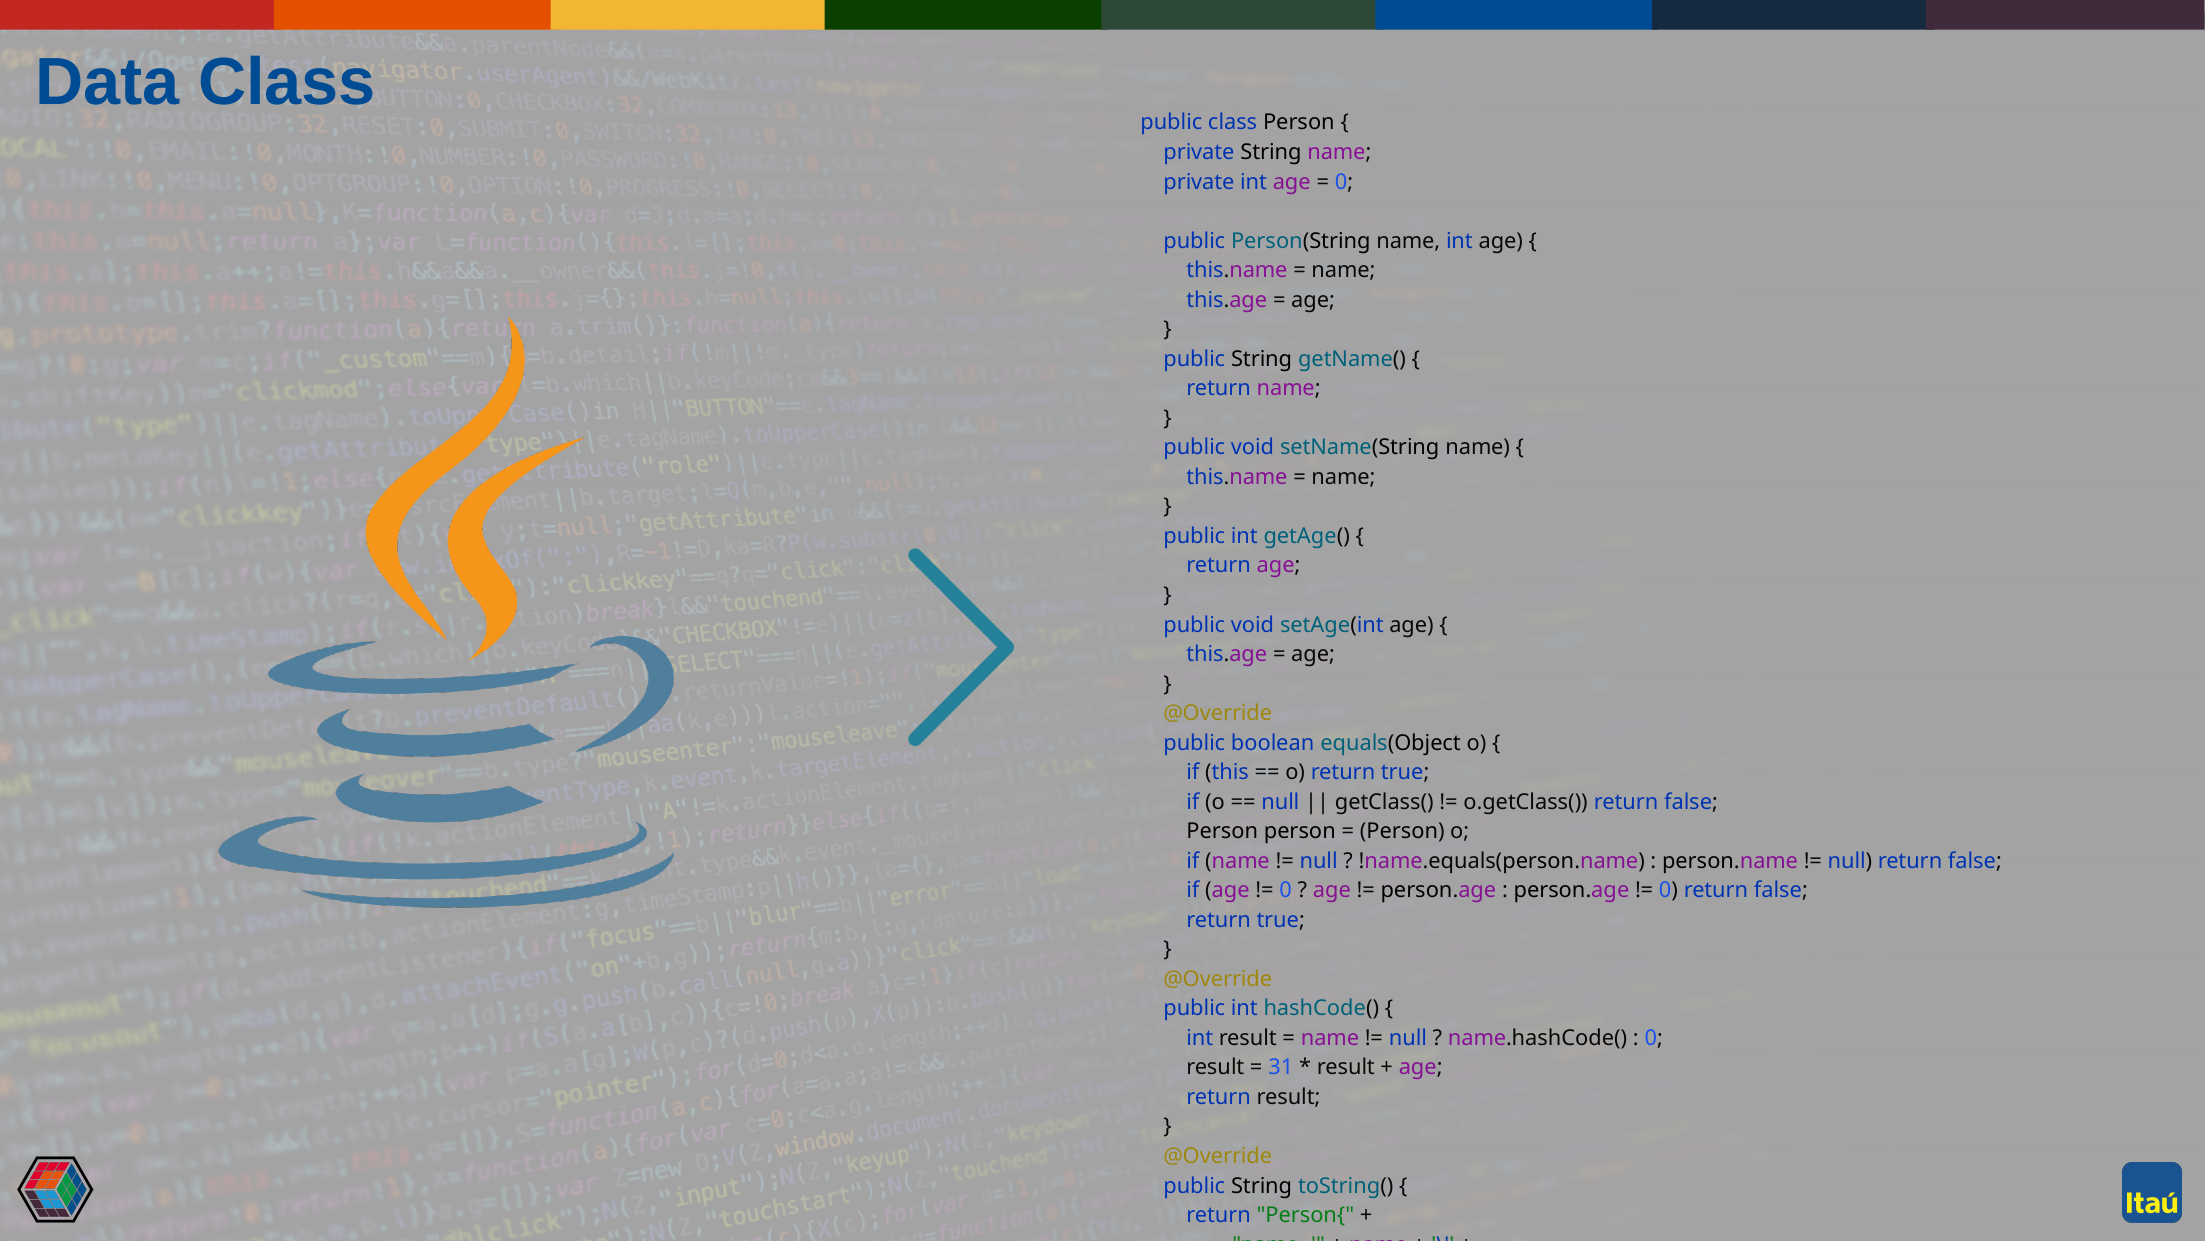

# Data Class
public class Person {
 private String name;
 private int age = 0;
 public Person(String name, int age) {
 this.name = name;
 this.age = age;
 }
 public String getName() {
 return name;
 }
 public void setName(String name) {
 this.name = name;
 }
 public int getAge() {
 return age;
 }
 public void setAge(int age) {
 this.age = age;
 }
 @Override
 public boolean equals(Object o) {
 if (this == o) return true;
 if (o == null || getClass() != o.getClass()) return false;
 Person person = (Person) o;
 if (name != null ? !name.equals(person.name) : person.name != null) return false;
 if (age != 0 ? age != person.age : person.age != 0) return false;
 return true;
 }
 @Override
 public int hashCode() {
 int result = name != null ? name.hashCode() : 0;
 result = 31 * result + age;
 return result;
 }
 @Override
 public String toString() {
 return "Person{" +
 "name='" + name + '\'' +
 ", age='" + age + '\'' +
 '}';
 }
}